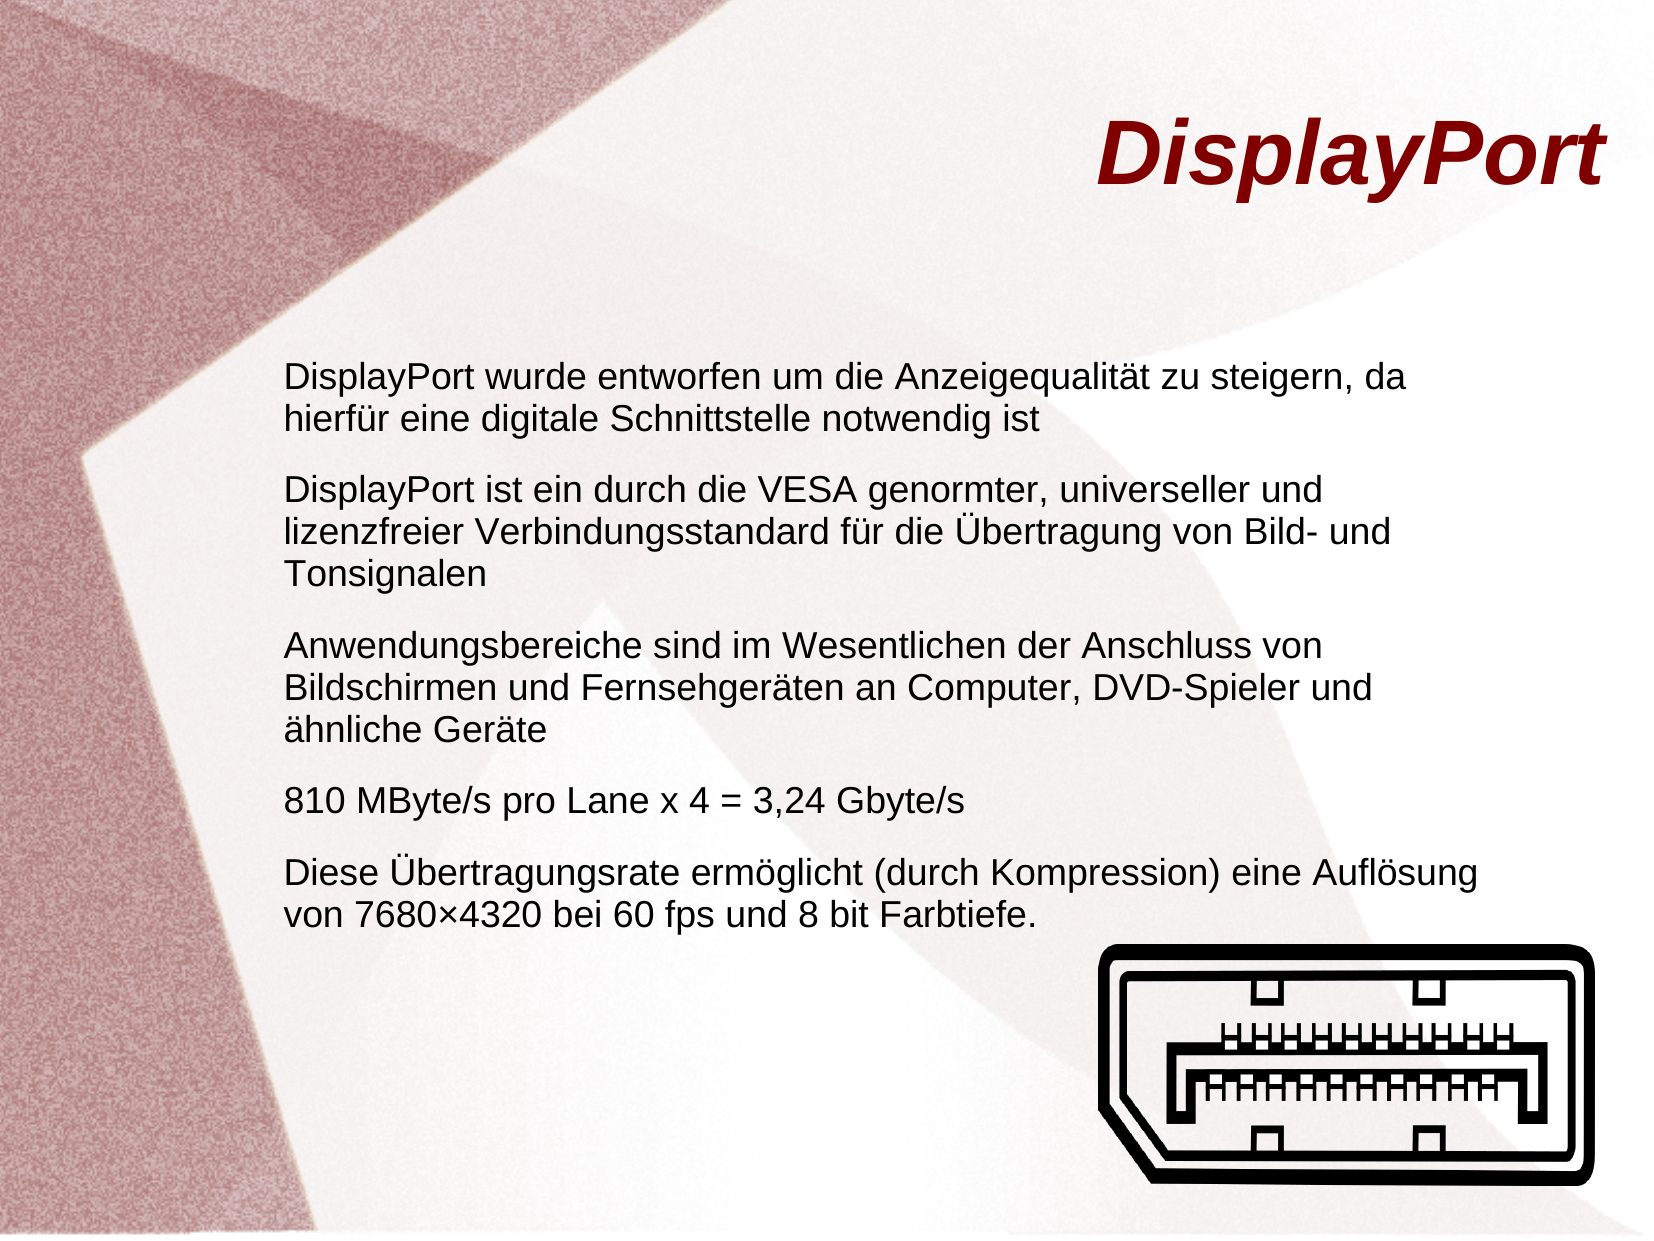

# DisplayPort
DisplayPort wurde entworfen um die Anzeigequalität zu steigern, da hierfür eine digitale Schnittstelle notwendig ist
DisplayPort ist ein durch die VESA genormter, universeller und lizenzfreier Verbindungsstandard für die Übertragung von Bild- und Tonsignalen
Anwendungsbereiche sind im Wesentlichen der Anschluss von Bildschirmen und Fernsehgeräten an Computer, DVD-Spieler und ähnliche Geräte
810 MByte/s pro Lane x 4 = 3,24 Gbyte/s
Diese Übertragungsrate ermöglicht (durch Kompression) eine Auflösung von 7680×4320 bei 60 fps und 8 bit Farbtiefe.